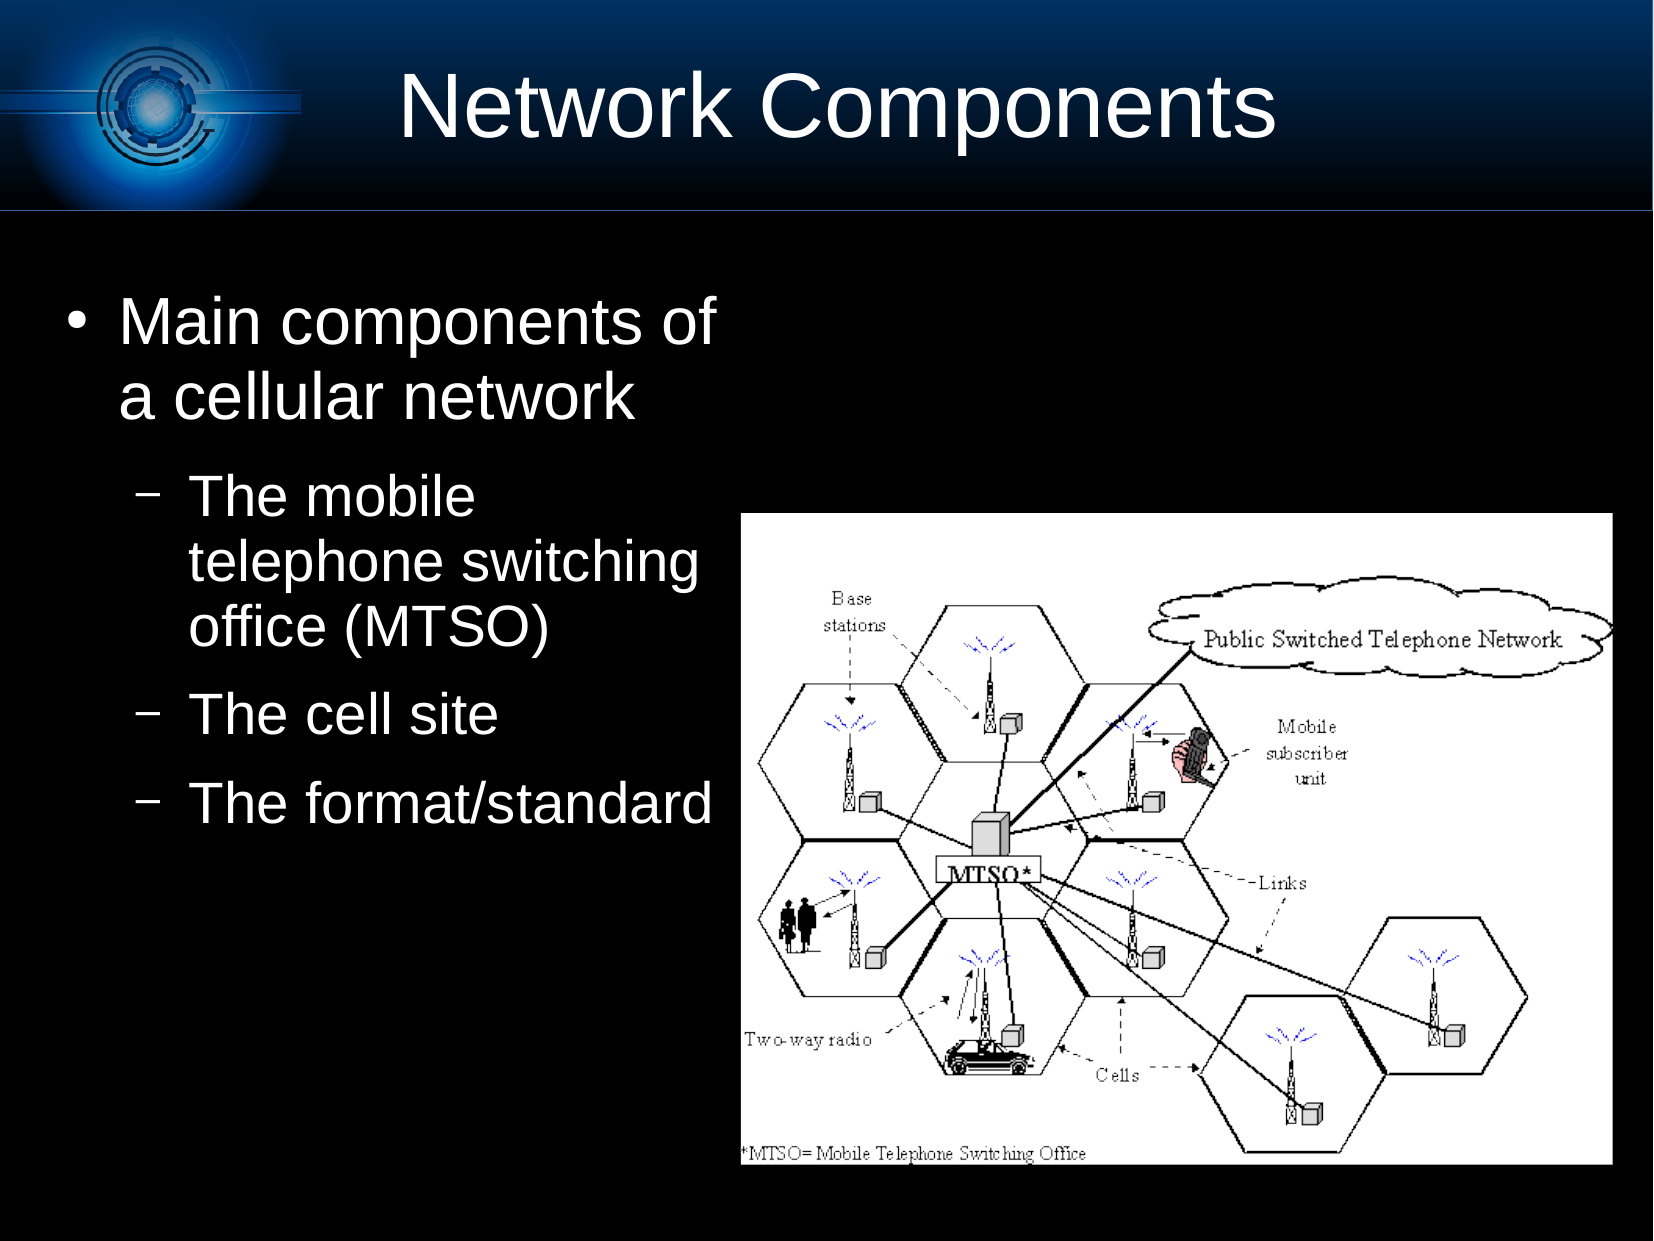

# Network Components
Main components of a cellular network
The mobile telephone switching office (MTSO)
The cell site
The format/standard